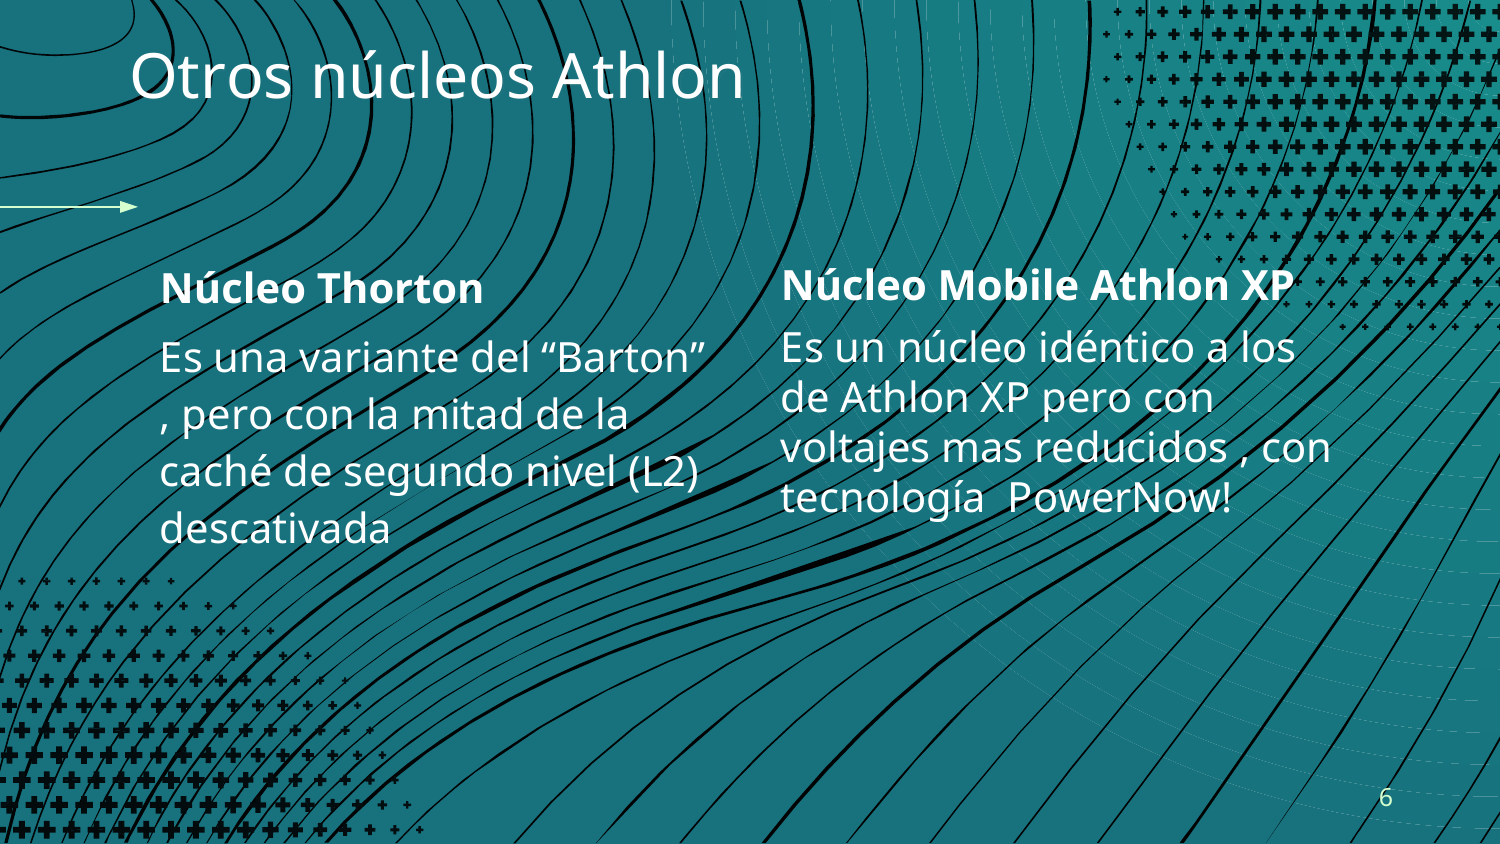

Otros núcleos Athlon
# Núcleo Thorton
Es una variante del “Barton” , pero con la mitad de la caché de segundo nivel (L2) descativada
Núcleo Mobile Athlon XP
Es un núcleo idéntico a los de Athlon XP pero con voltajes mas reducidos , con tecnología PowerNow!
6